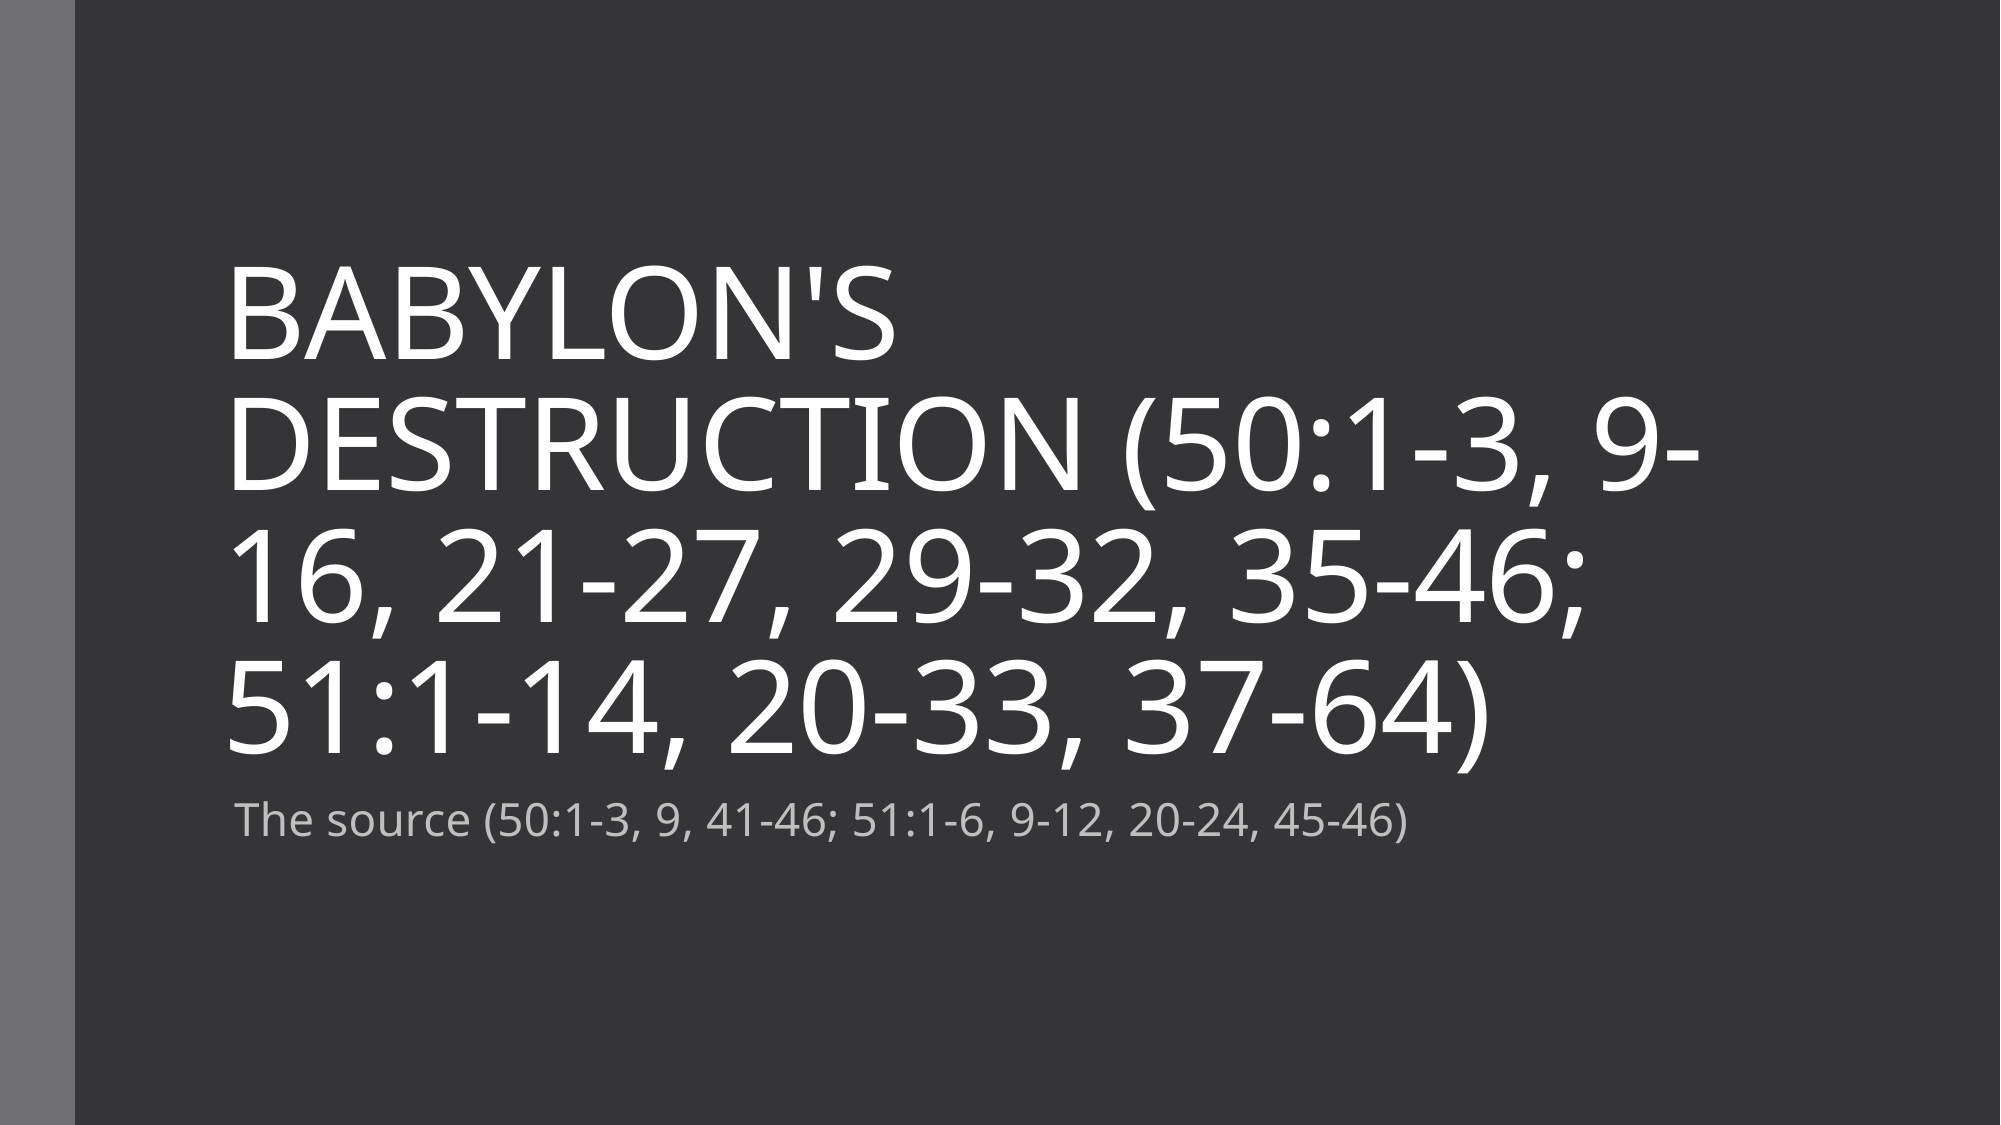

# BABYLON'S DESTRUCTION (50:1-3, 9-16, 21-27, 29-32, 35-46; 51:1-14, 20-33, 37-64)
 The source (50:1-3, 9, 41-46; 51:1-6, 9-12, 20-24, 45-46)